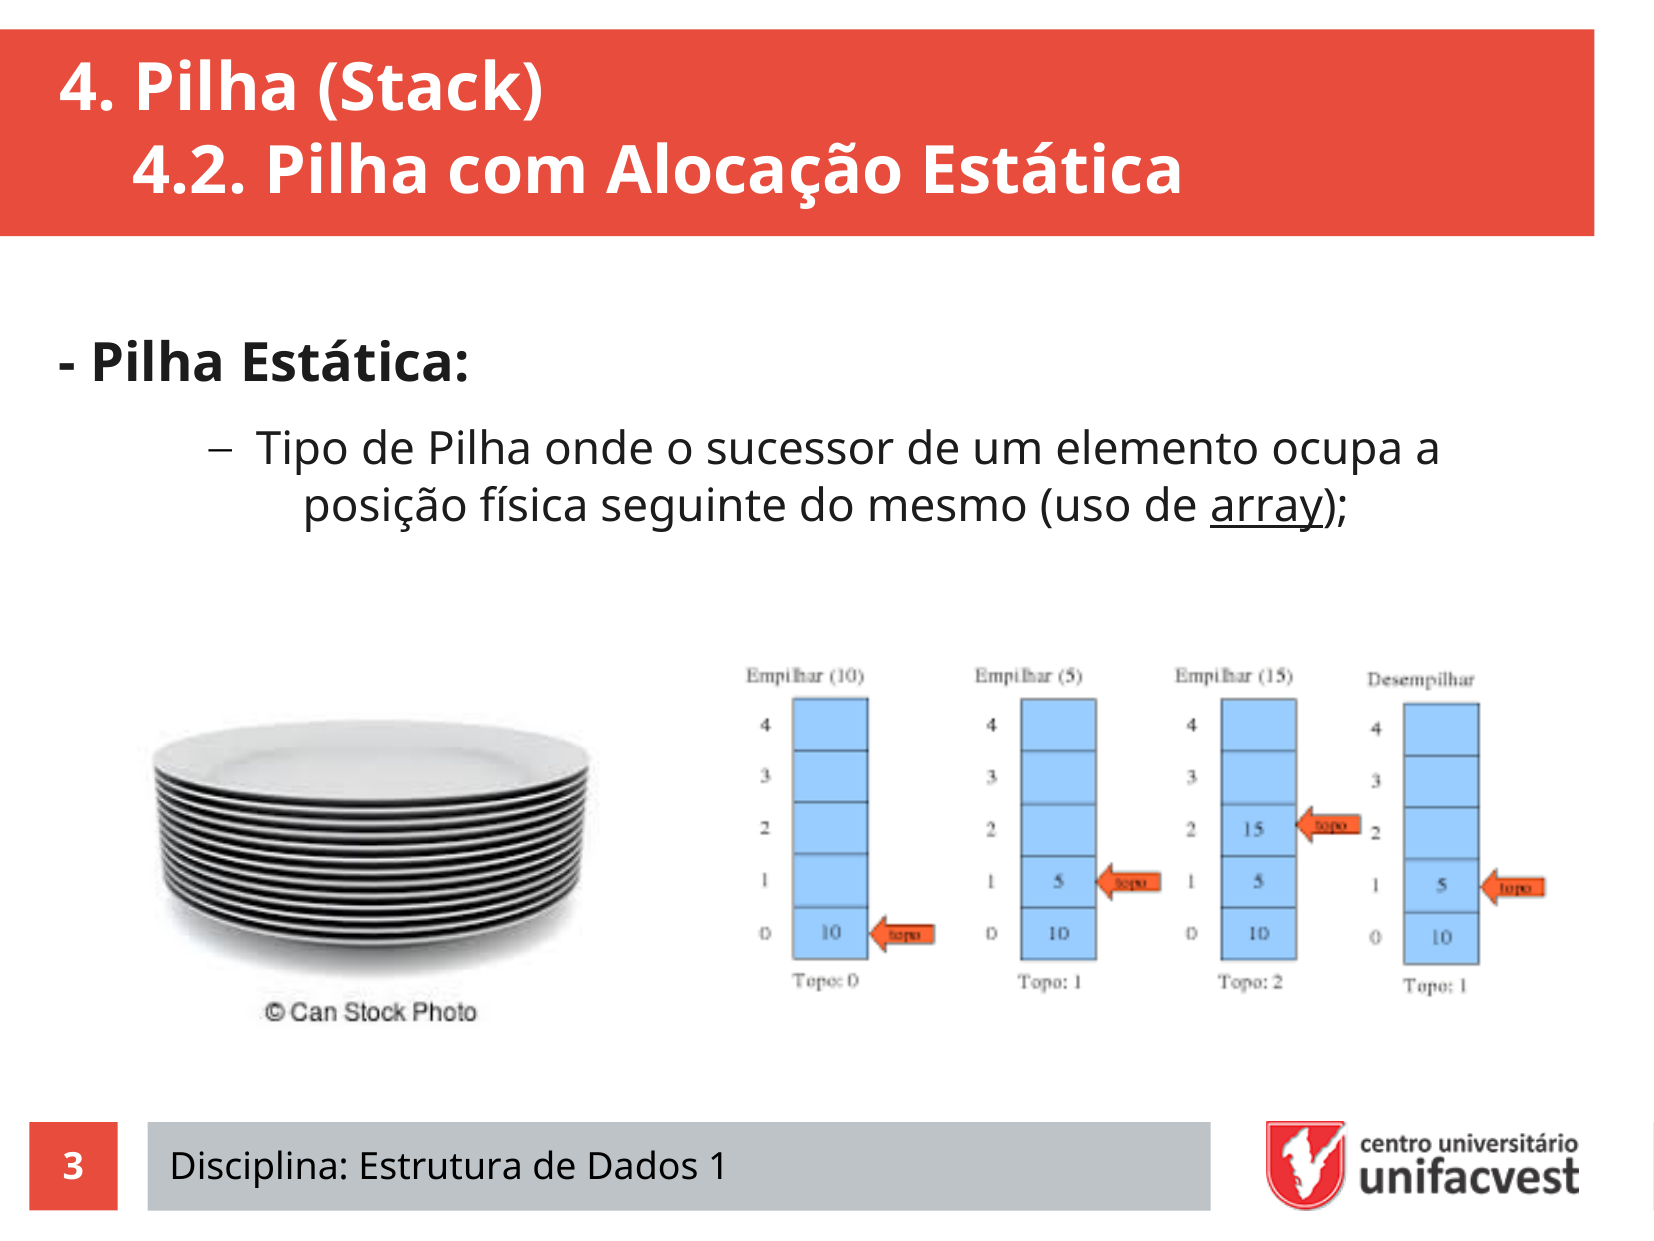

# 4. Pilha (Stack) 4.2. Pilha com Alocação Estática
- Pilha Estática:
Tipo de Pilha onde o sucessor de um elemento ocupa a posição física seguinte do mesmo (uso de array);
3
Disciplina: Estrutura de Dados 1